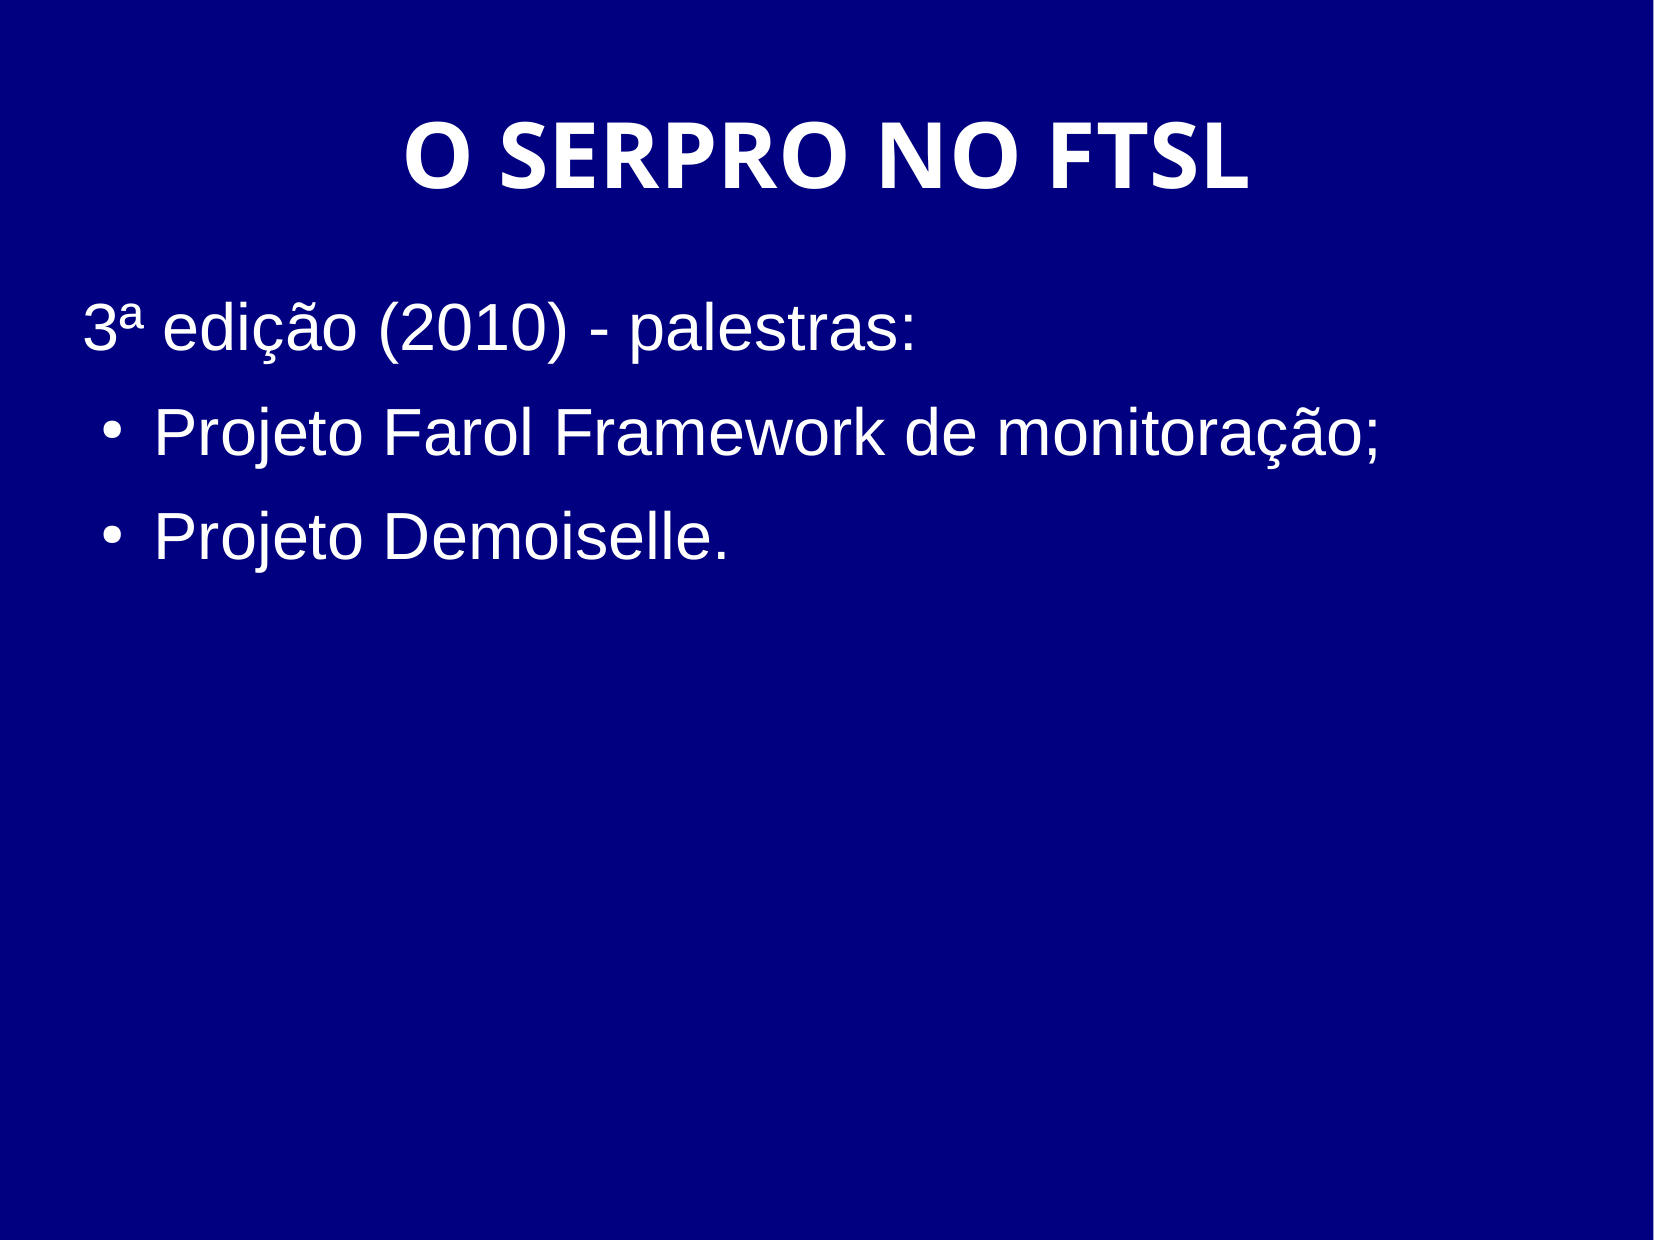

# O SERPRO NO FTSL
3ª edição (2010) - palestras:
Projeto Farol Framework de monitoração;
Projeto Demoiselle.